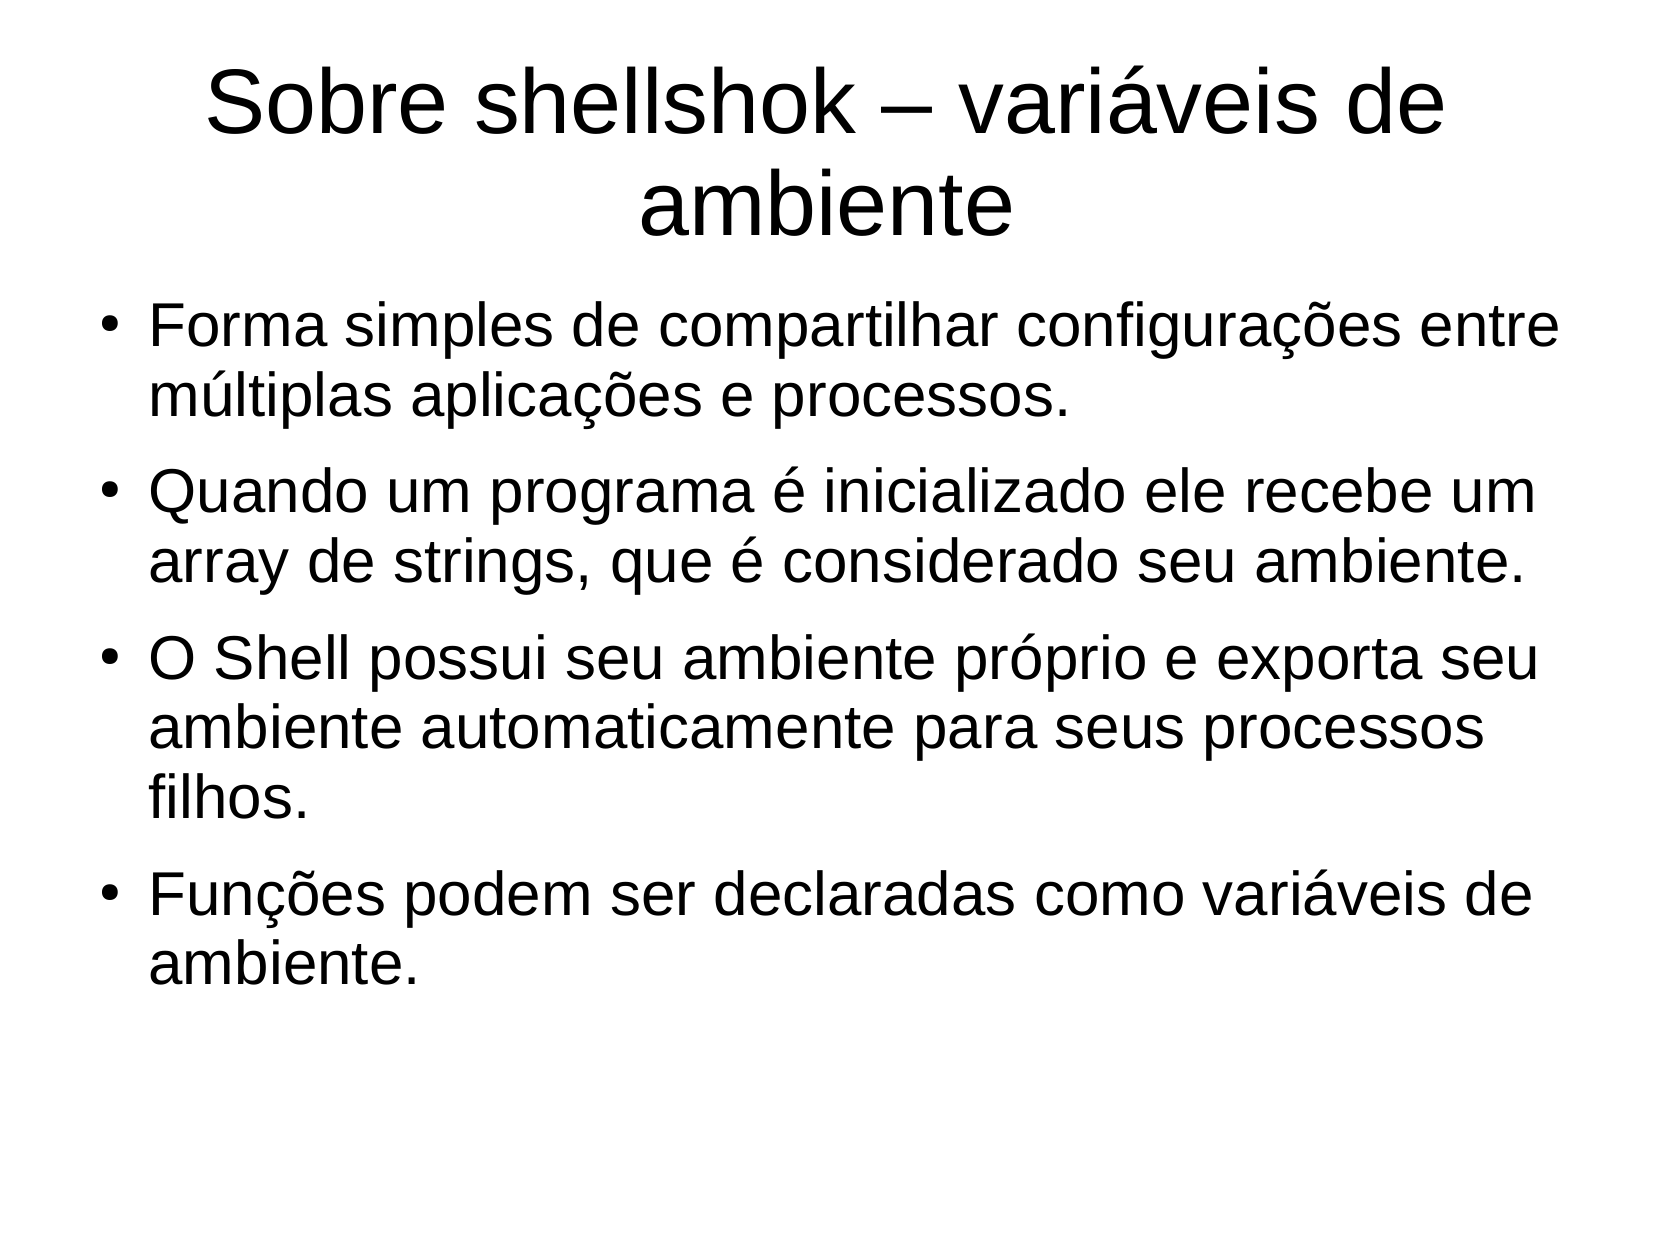

# Sobre shellshok – variáveis de ambiente
Forma simples de compartilhar configurações entre múltiplas aplicações e processos.
Quando um programa é inicializado ele recebe um array de strings, que é considerado seu ambiente.
O Shell possui seu ambiente próprio e exporta seu ambiente automaticamente para seus processos filhos.
Funções podem ser declaradas como variáveis de ambiente.